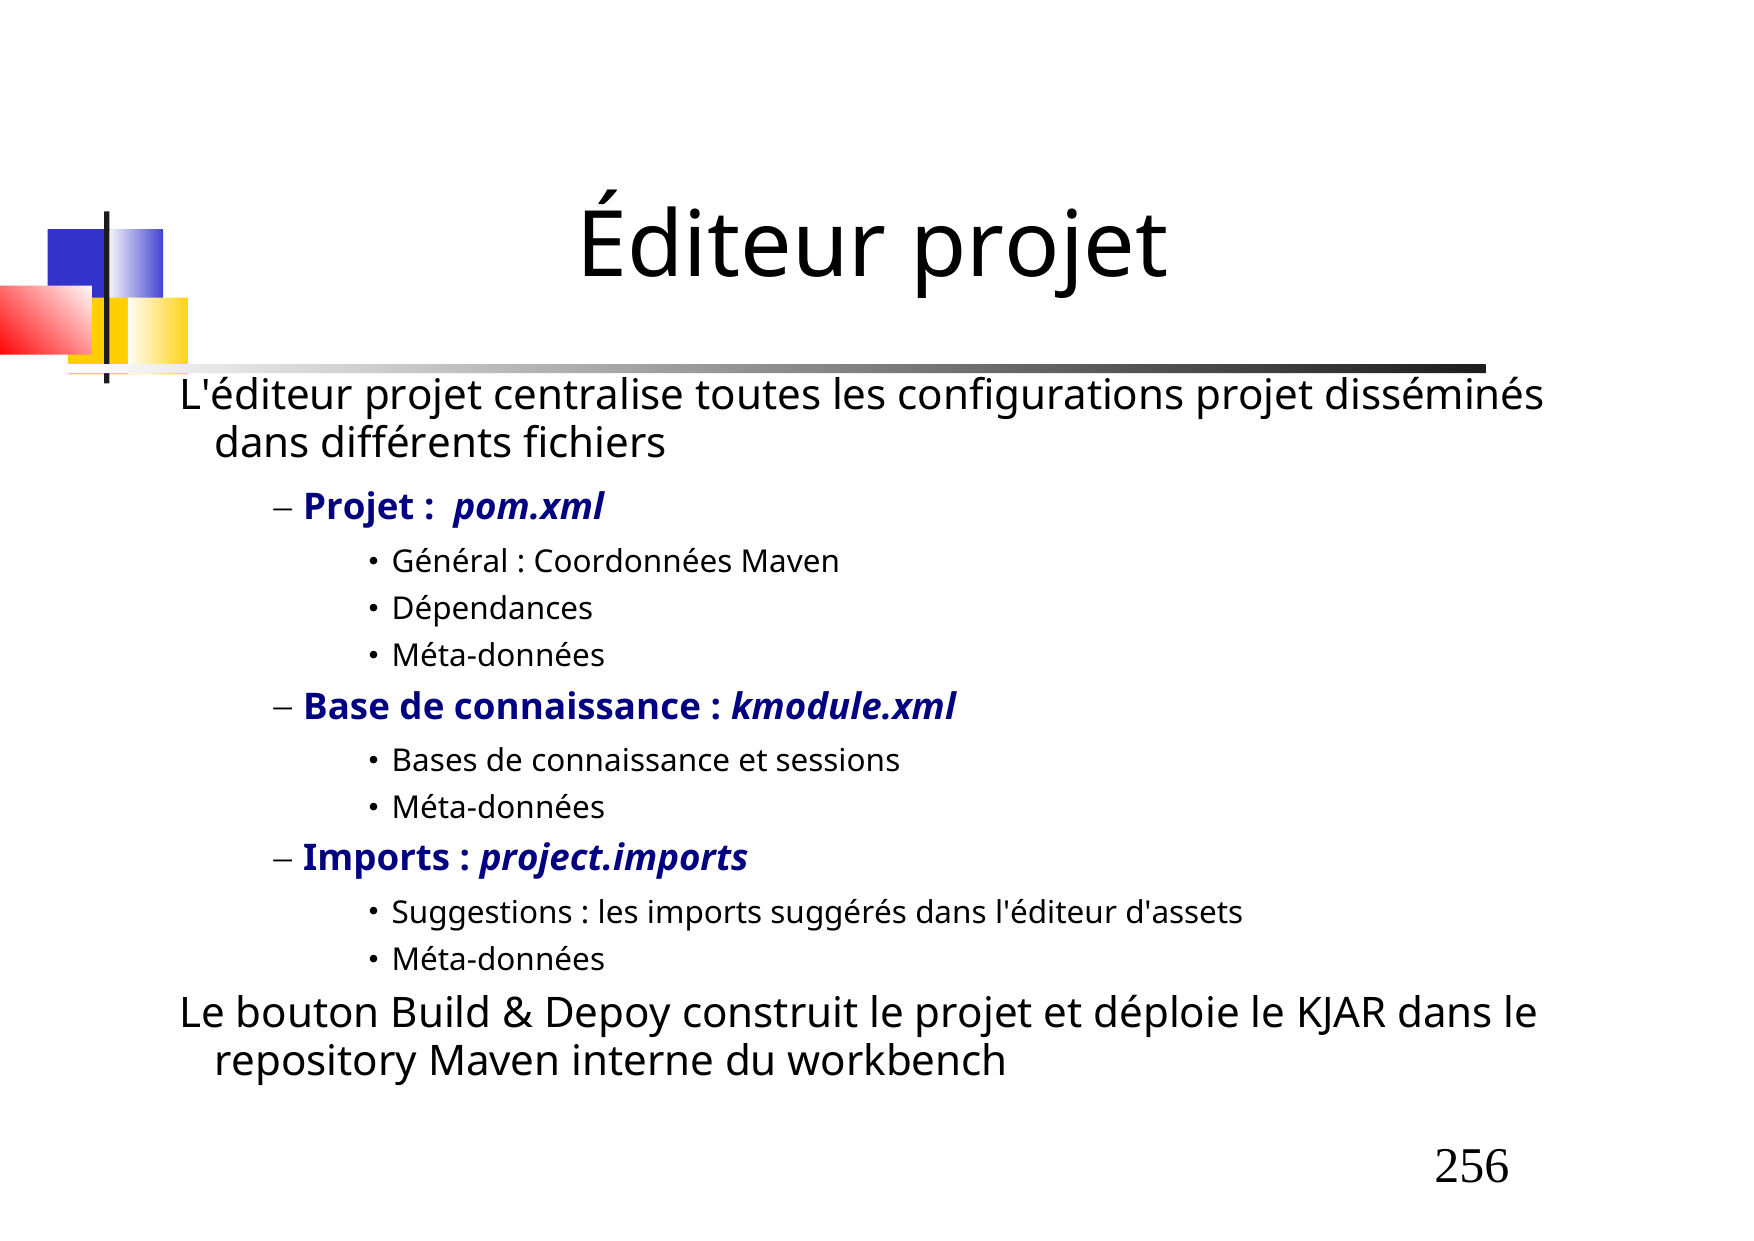

# Éditeur projet
L'éditeur projet centralise toutes les configurations projet disséminés dans différents fichiers
Projet : pom.xml
Général : Coordonnées Maven
Dépendances
Méta-données
Base de connaissance : kmodule.xml
Bases de connaissance et sessions
Méta-données
Imports : project.imports
Suggestions : les imports suggérés dans l'éditeur d'assets
Méta-données
Le bouton Build & Depoy construit le projet et déploie le KJAR dans le repository Maven interne du workbench